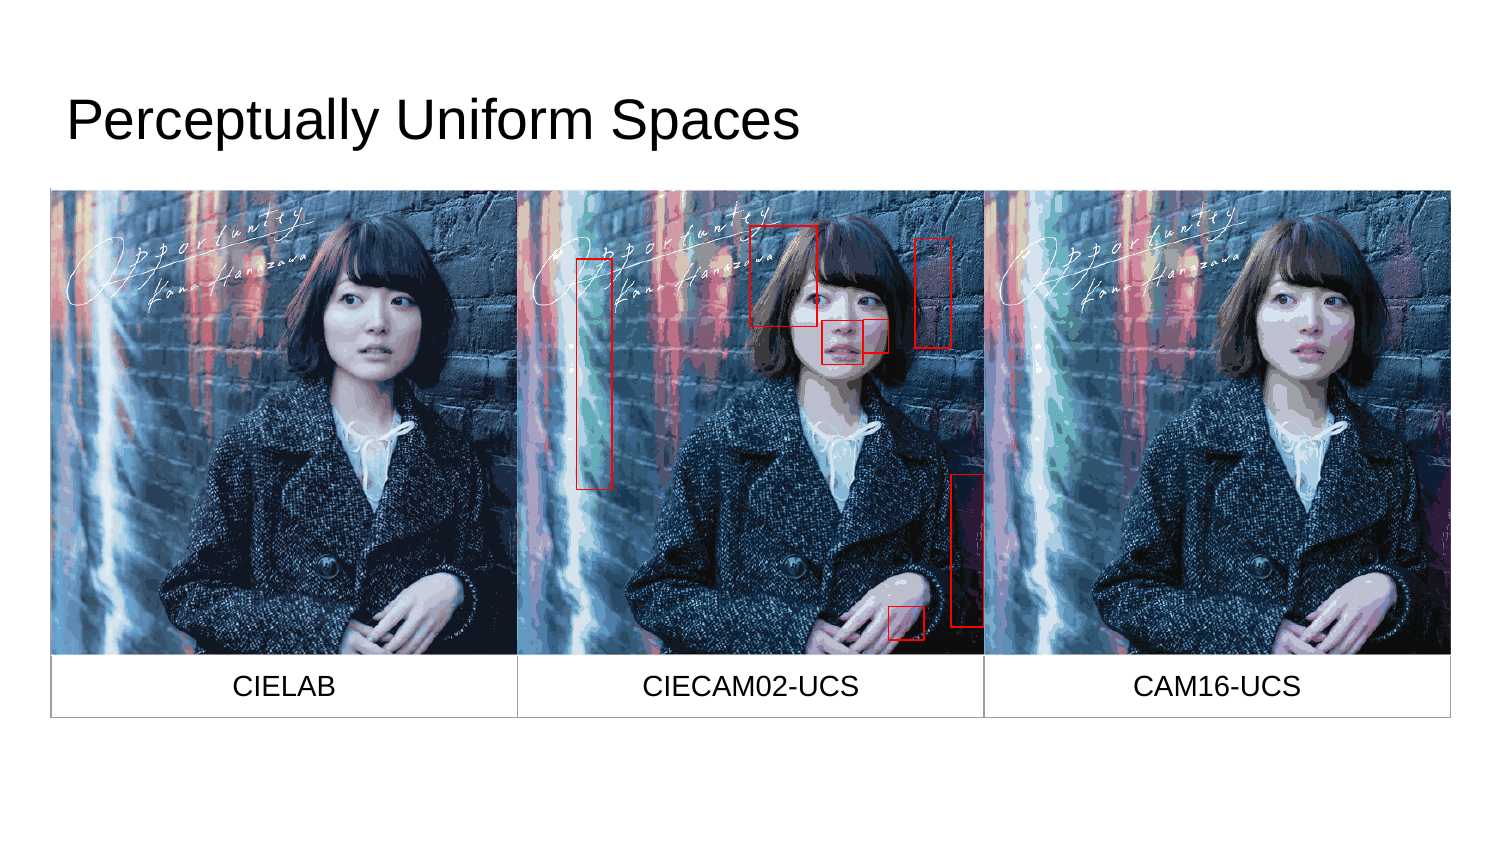

# Perceptually Uniform Spaces
| | | |
| --- | --- | --- |
| CIELAB | CIECAM02-UCS | CAM16-UCS |